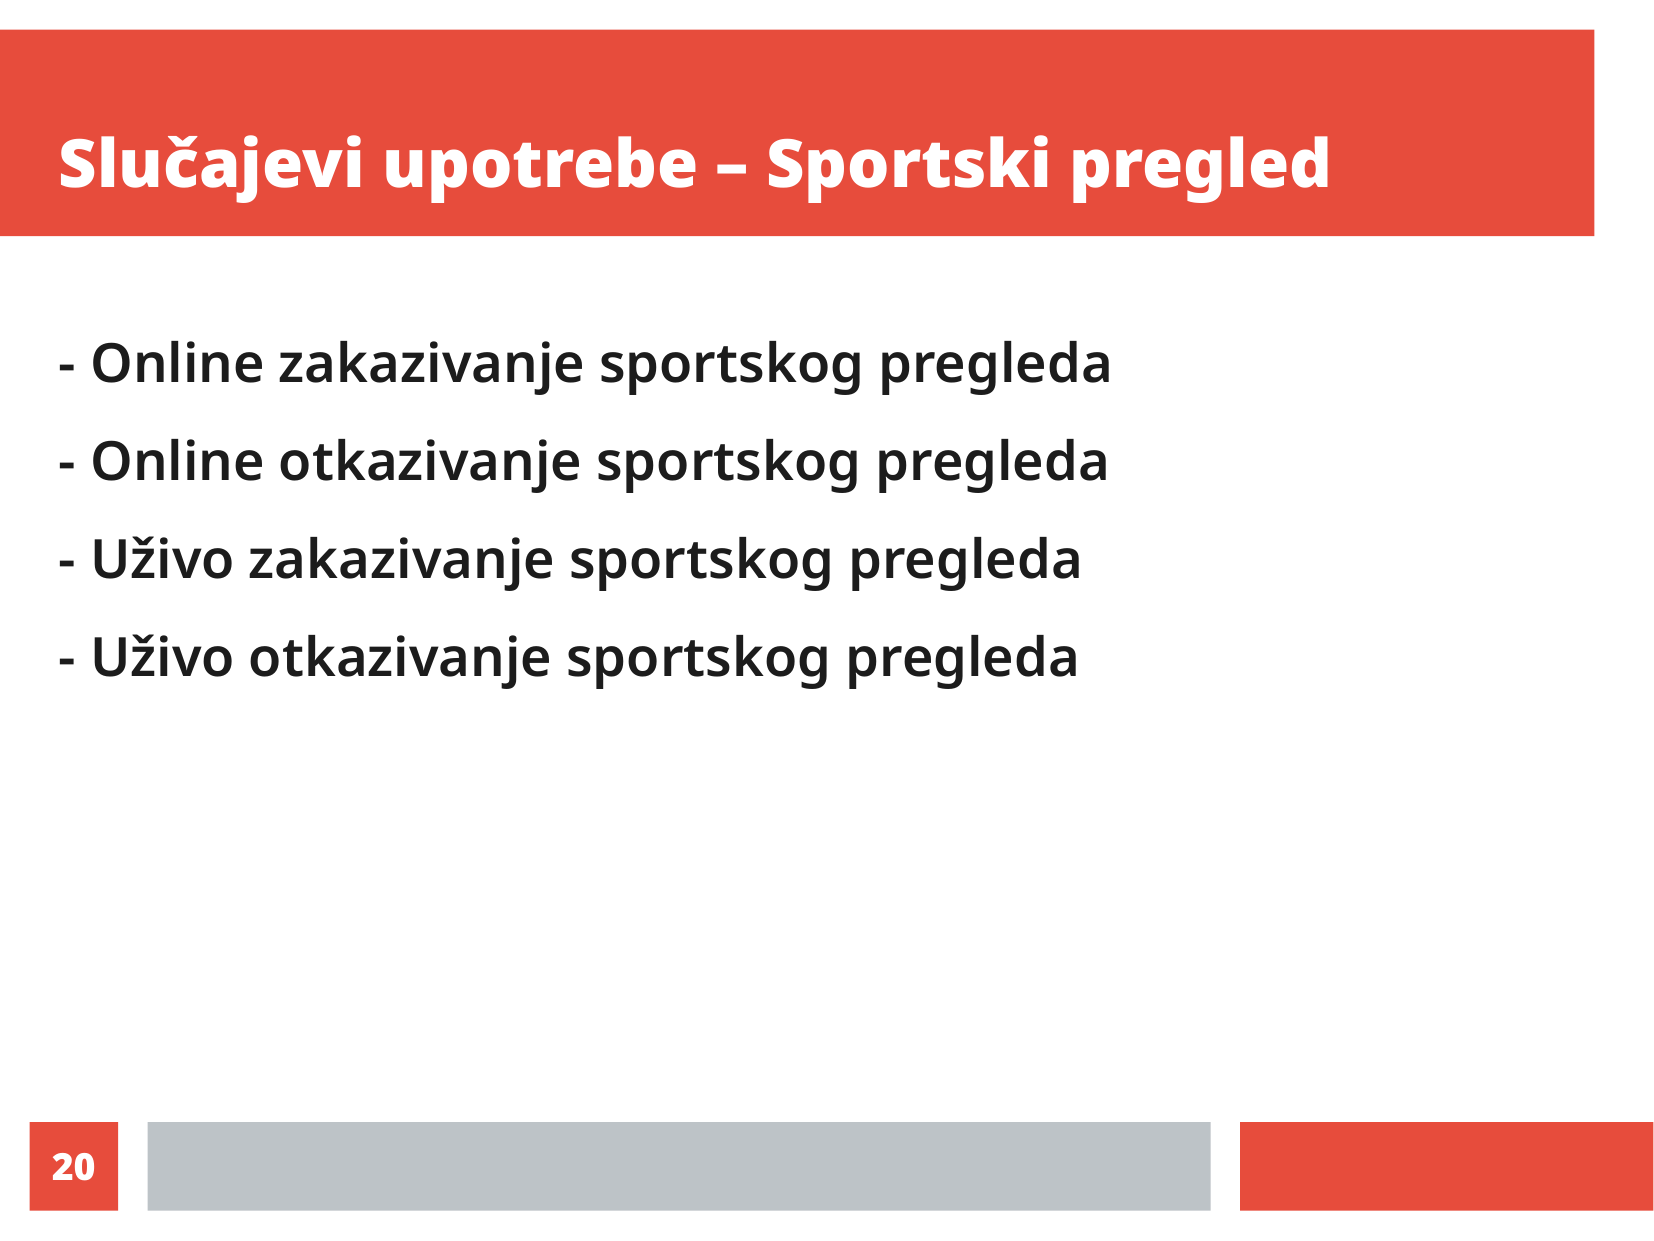

# Slučajevi upotrebe – Sportski pregled
- Online zakazivanje sportskog pregleda
- Online otkazivanje sportskog pregleda
- Uživo zakazivanje sportskog pregleda
- Uživo otkazivanje sportskog pregleda
20